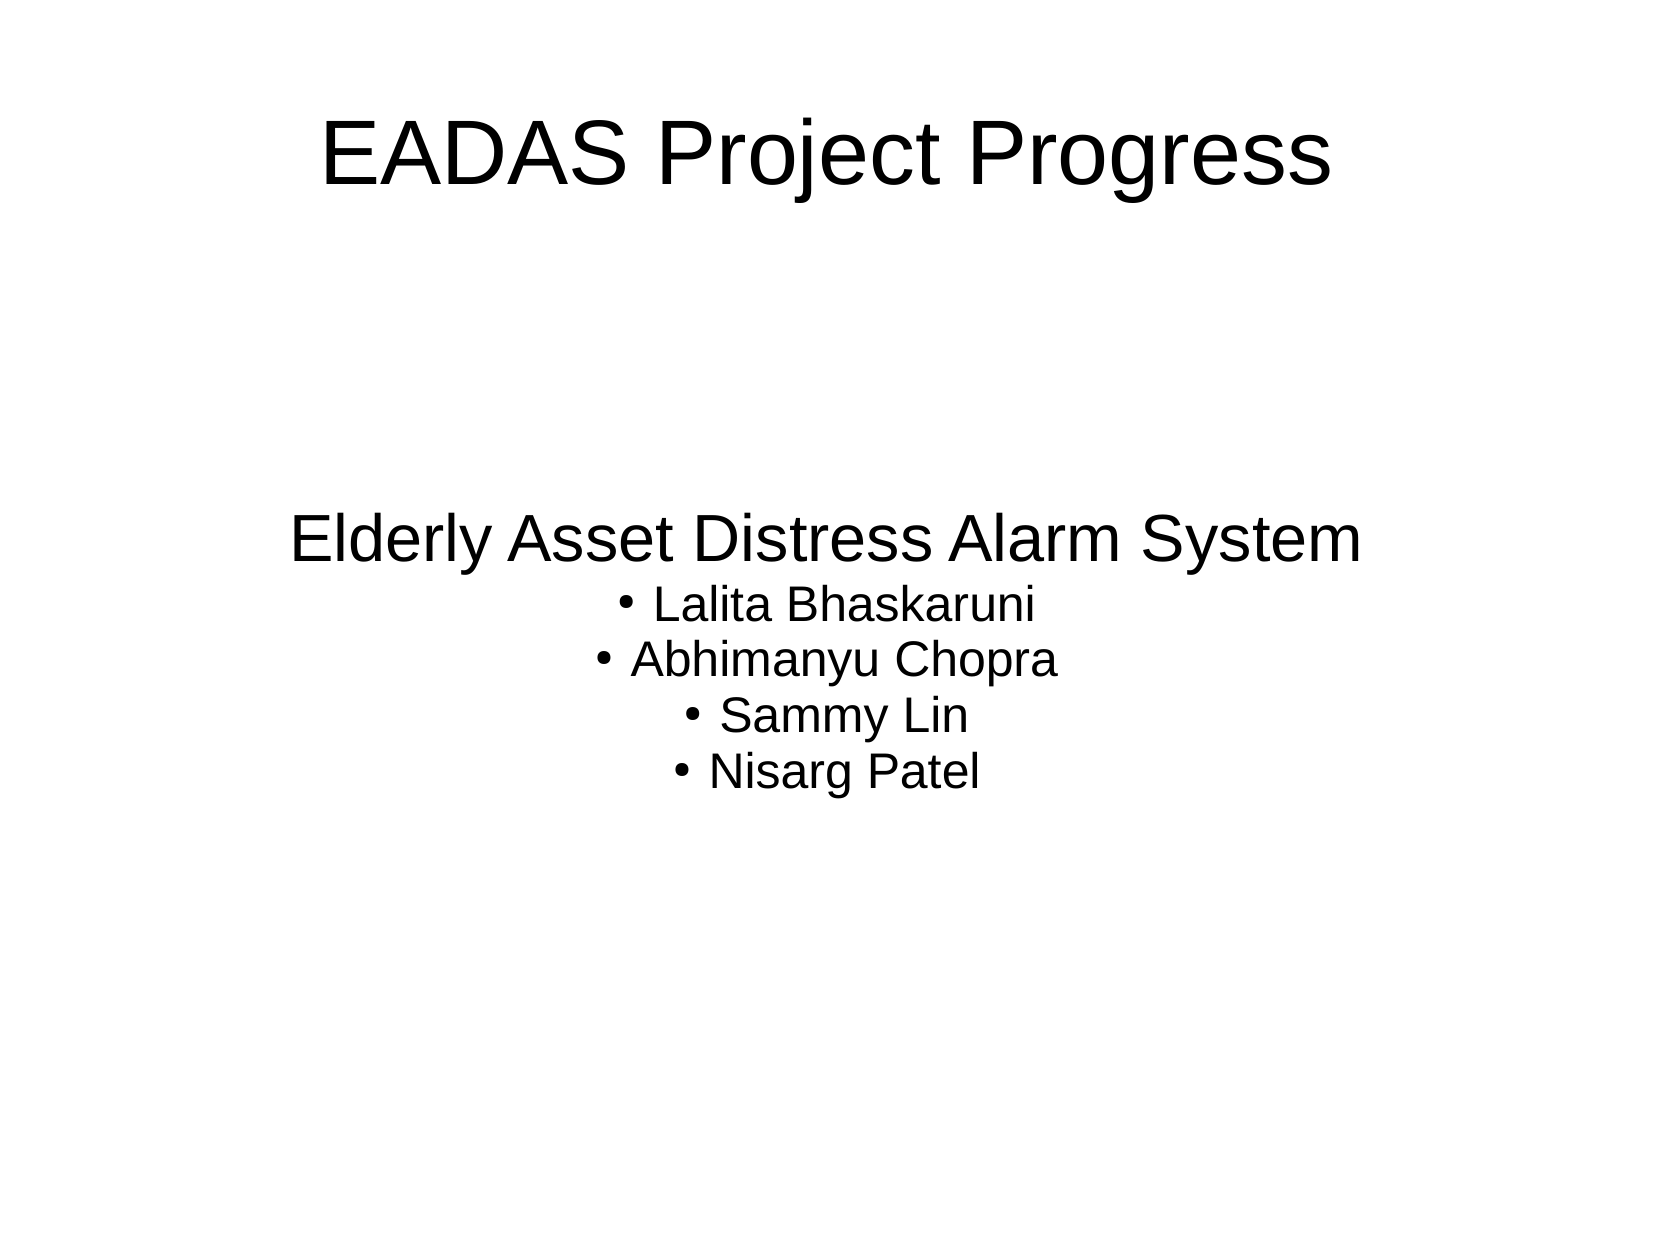

# EADAS Project Progress
Elderly Asset Distress Alarm System
Lalita Bhaskaruni
Abhimanyu Chopra
Sammy Lin
Nisarg Patel